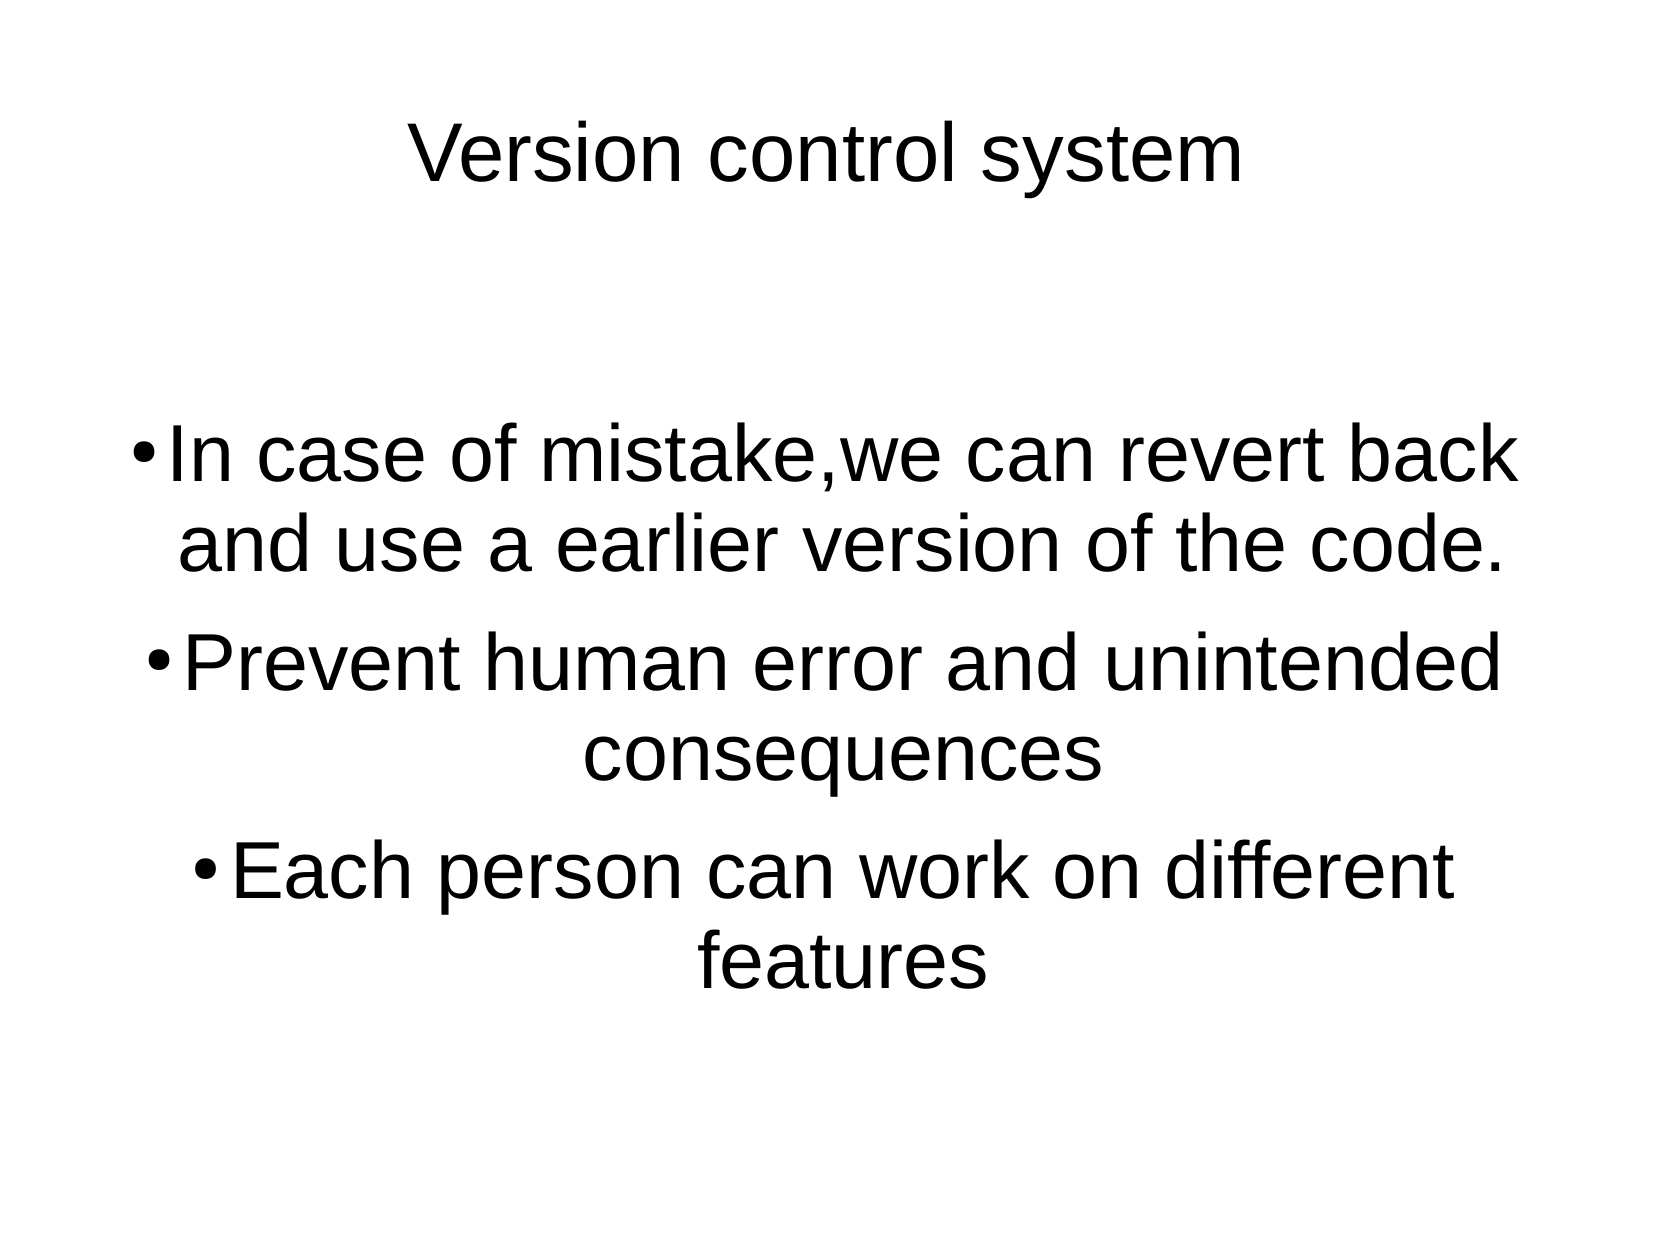

# Version control system
In case of mistake,we can revert back and use a earlier version of the code.
Prevent human error and unintended consequences
Each person can work on different features